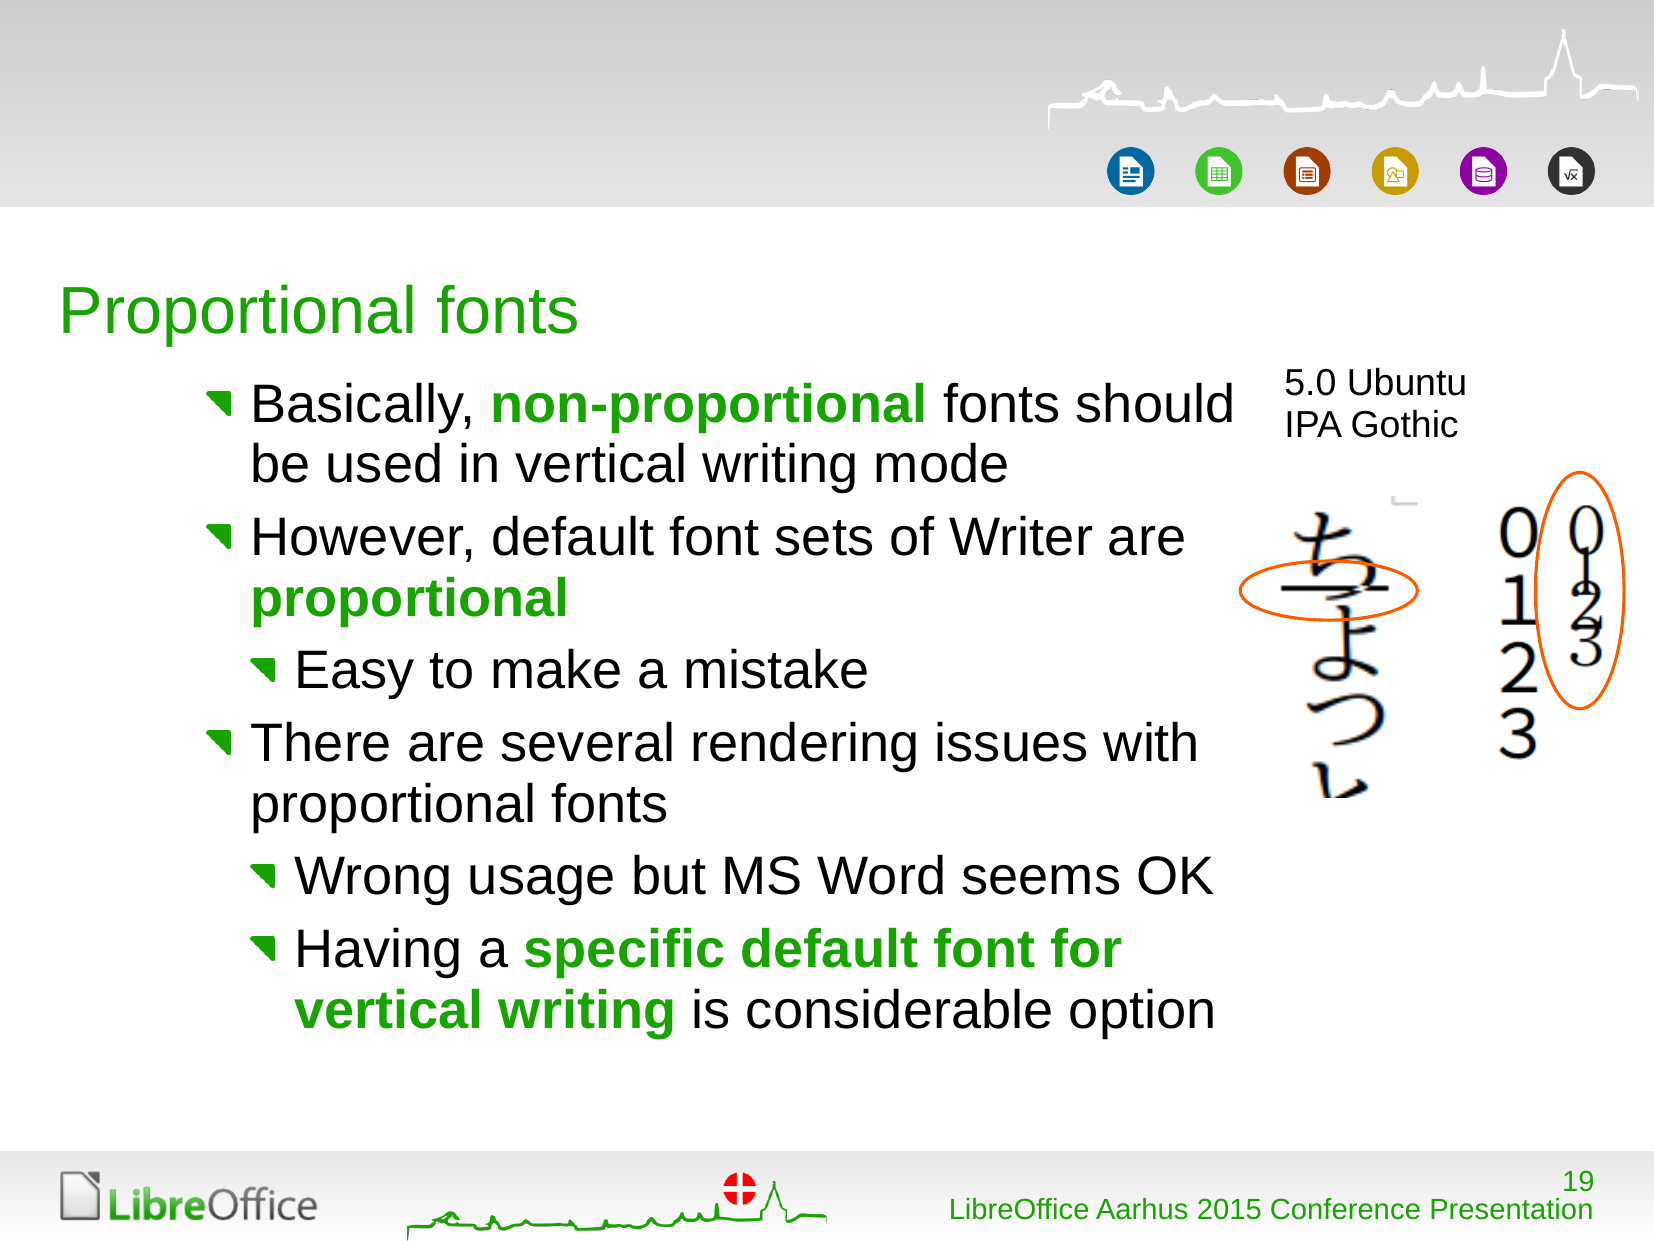

# Proportional fonts
5.0 Ubuntu
IPA Gothic
Basically, non-proportional fonts should be used in vertical writing mode
However, default font sets of Writer are
proportional
Easy to make a mistake
There are several rendering issues with proportional fonts
Wrong usage but MS Word seems OK
Having a specific default font for vertical writing is considerable option
19
LibreOffice Aarhus 2015 Conference Presentation